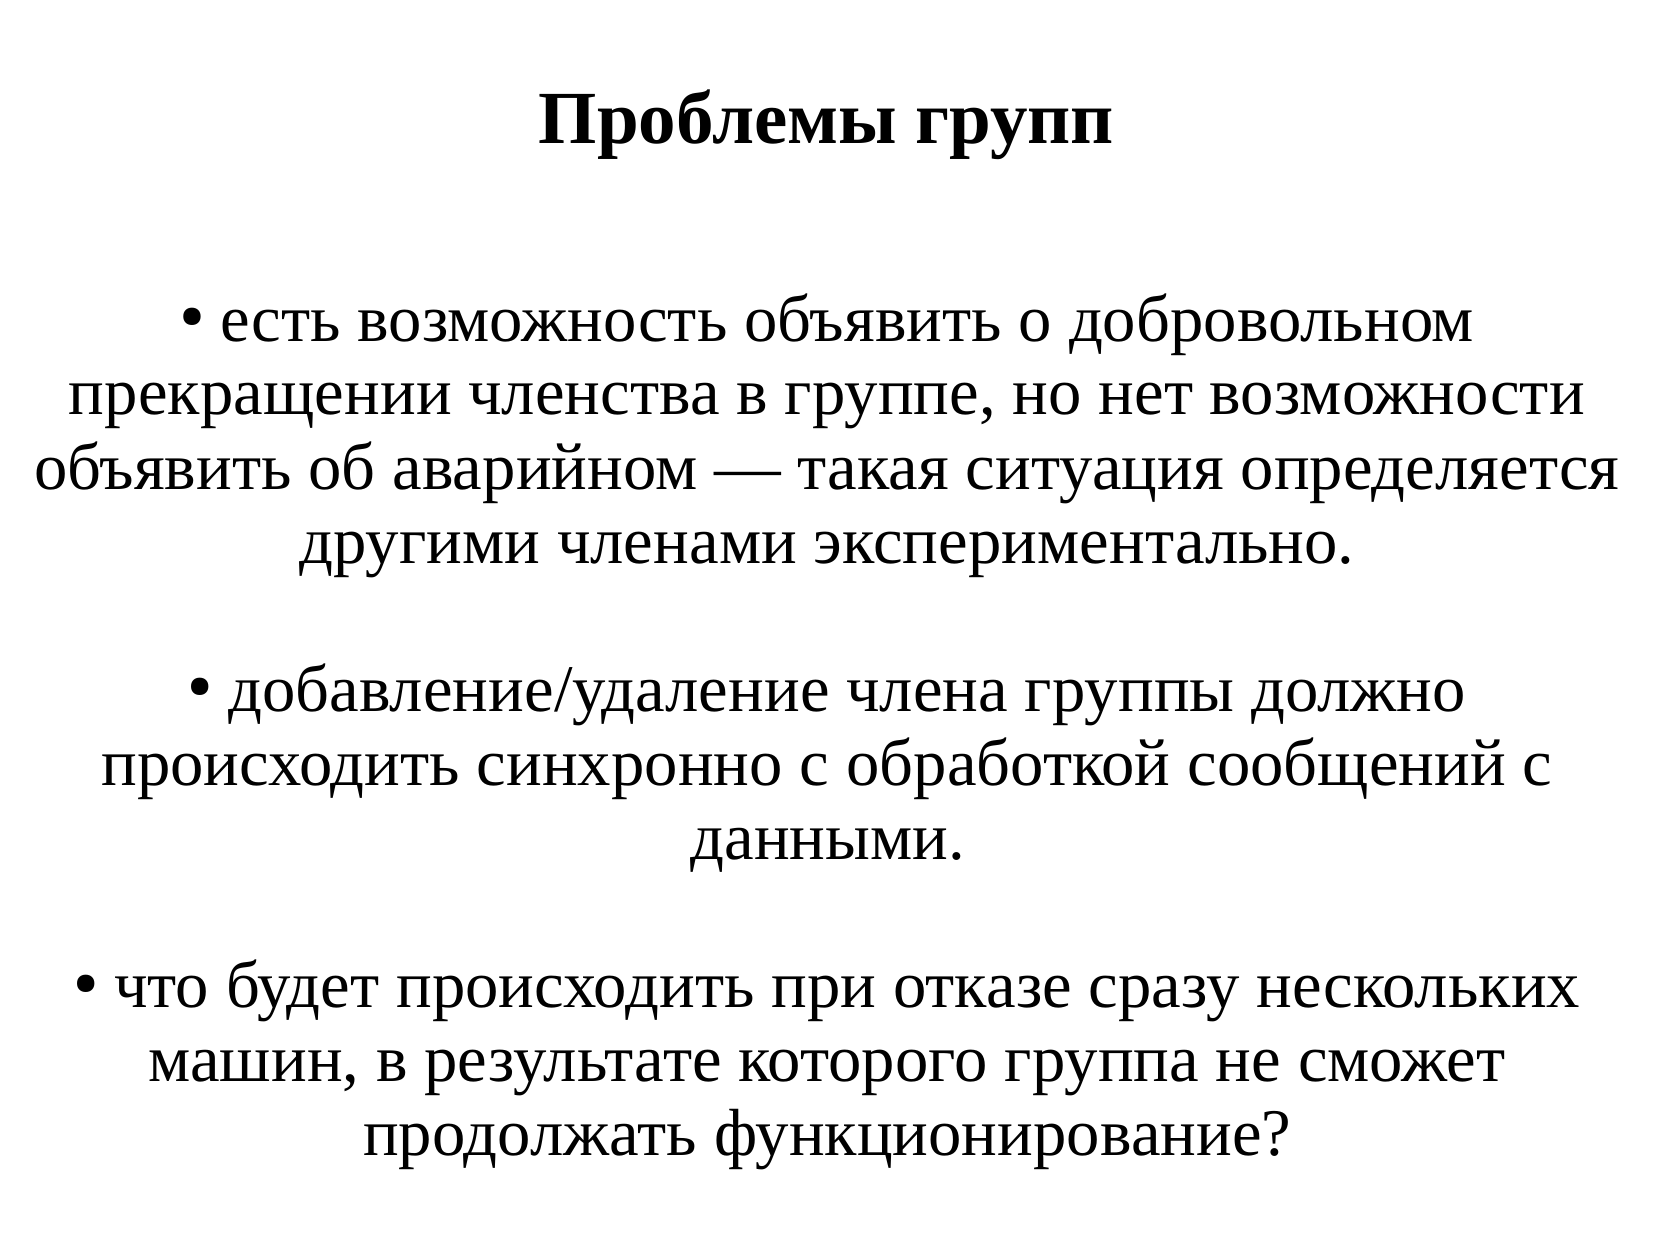

# Проблемы групп
 есть возможность объявить о добровольном прекращении членства в группе, но нет возможности объявить об аварийном — такая ситуация определяется другими членами экспериментально.
 добавление/удаление члена группы должно происходить синхронно с обработкой сообщений с данными.
 что будет происходить при отказе сразу нескольких машин, в результате которого группа не сможет продолжать функционирование?